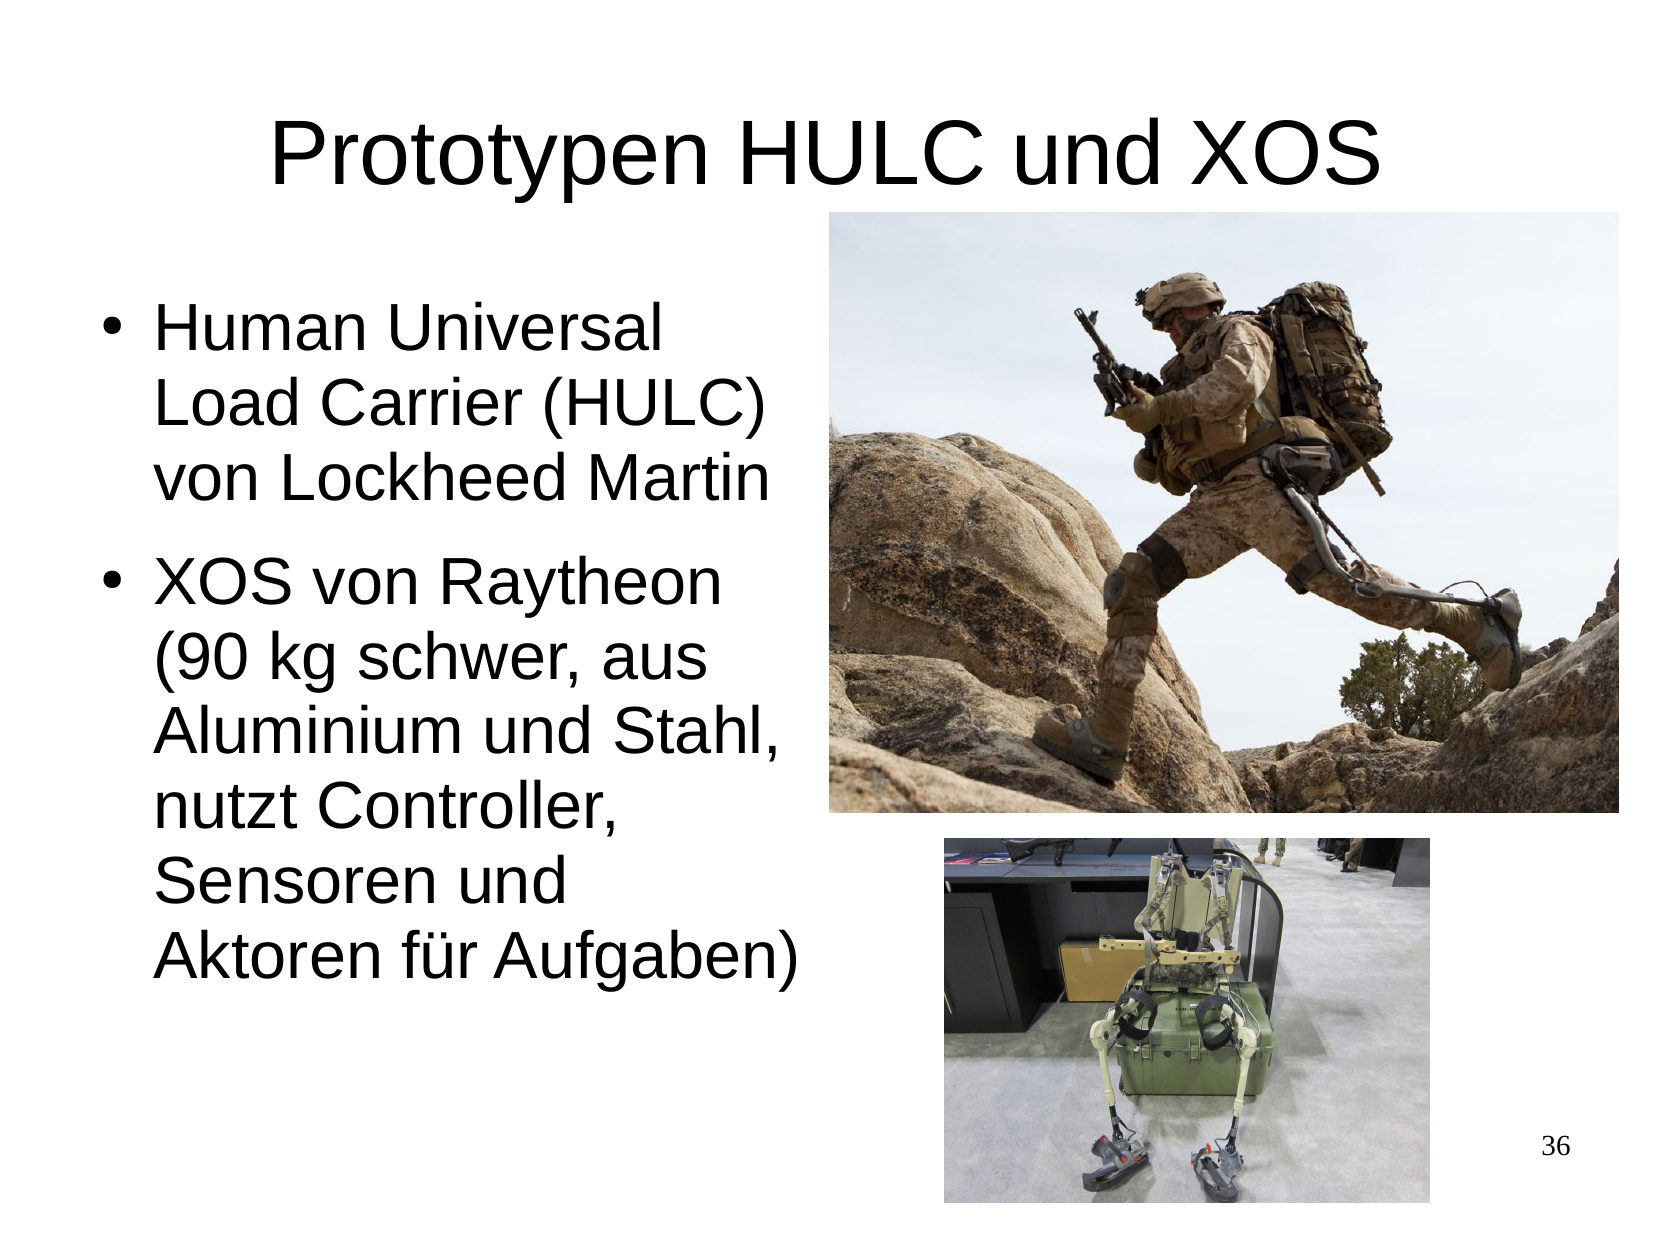

# Prototypen HULC und XOS
Human Universal Load Carrier (HULC) von Lockheed Martin
XOS von Raytheon (90 kg schwer, aus Aluminium und Stahl, nutzt Controller, Sensoren und Aktoren für Aufgaben)
36